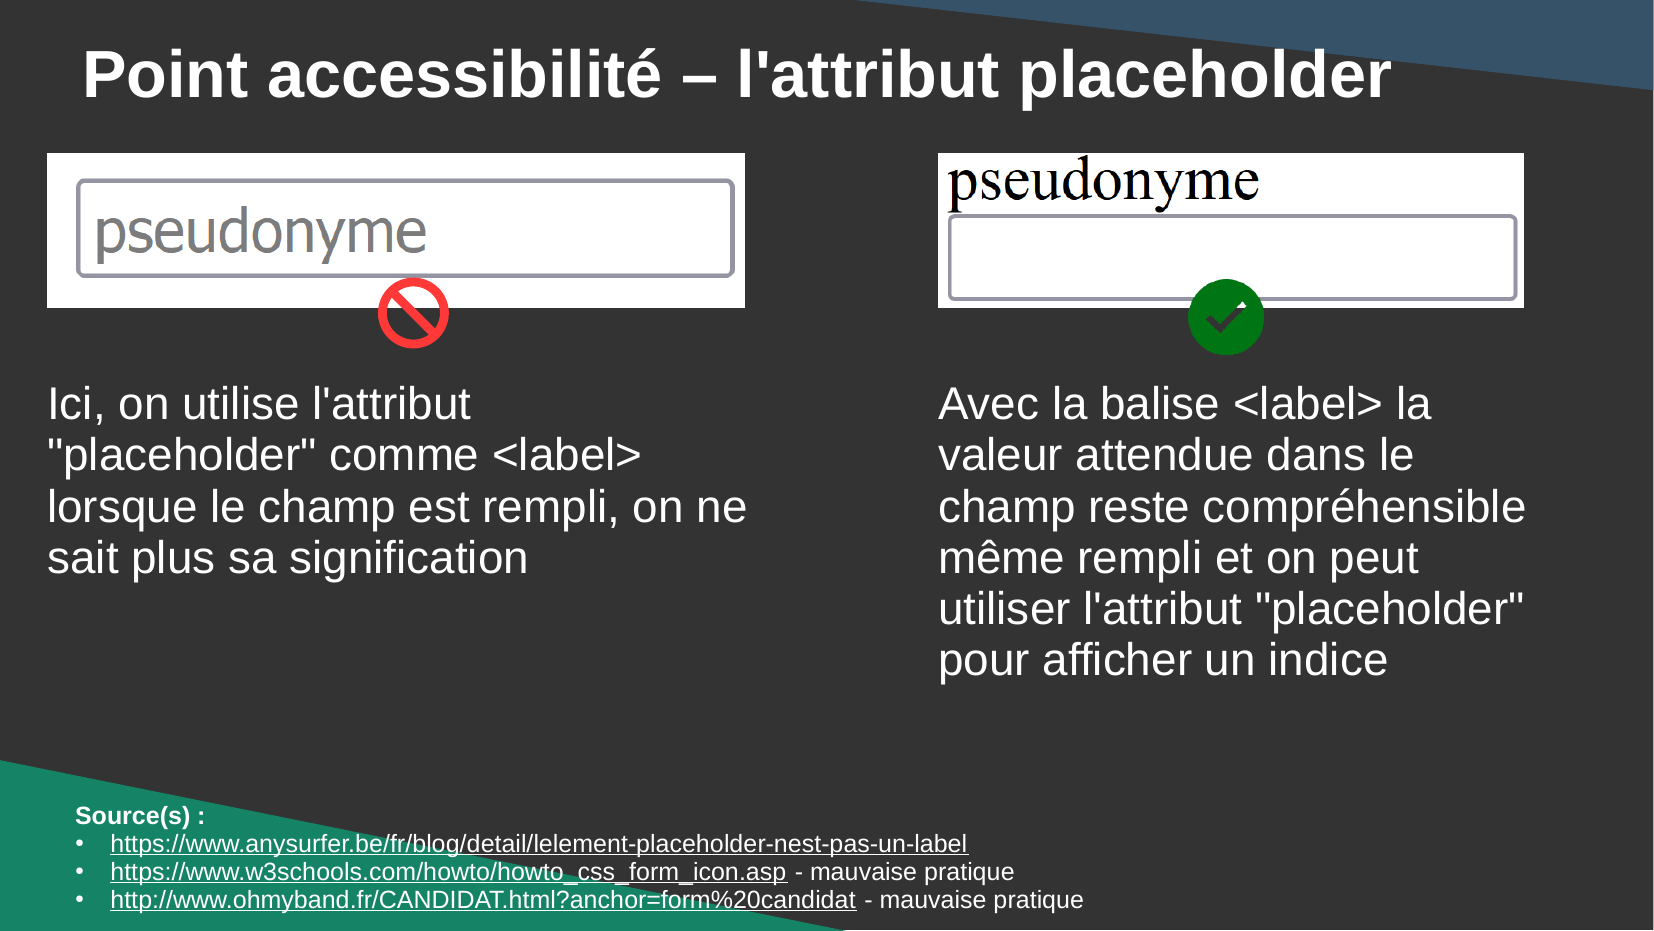

# Point accessibilité – l'attribut placeholder
Ici, on utilise l'attribut "placeholder" comme <label> lorsque le champ est rempli, on ne sait plus sa signification
Avec la balise <label> la valeur attendue dans le champ reste compréhensible même rempli et on peut utiliser l'attribut "placeholder" pour afficher un indice
Source(s) :
https://www.anysurfer.be/fr/blog/detail/lelement-placeholder-nest-pas-un-label
https://www.w3schools.com/howto/howto_css_form_icon.asp - mauvaise pratique
http://www.ohmyband.fr/CANDIDAT.html?anchor=form%20candidat - mauvaise pratique